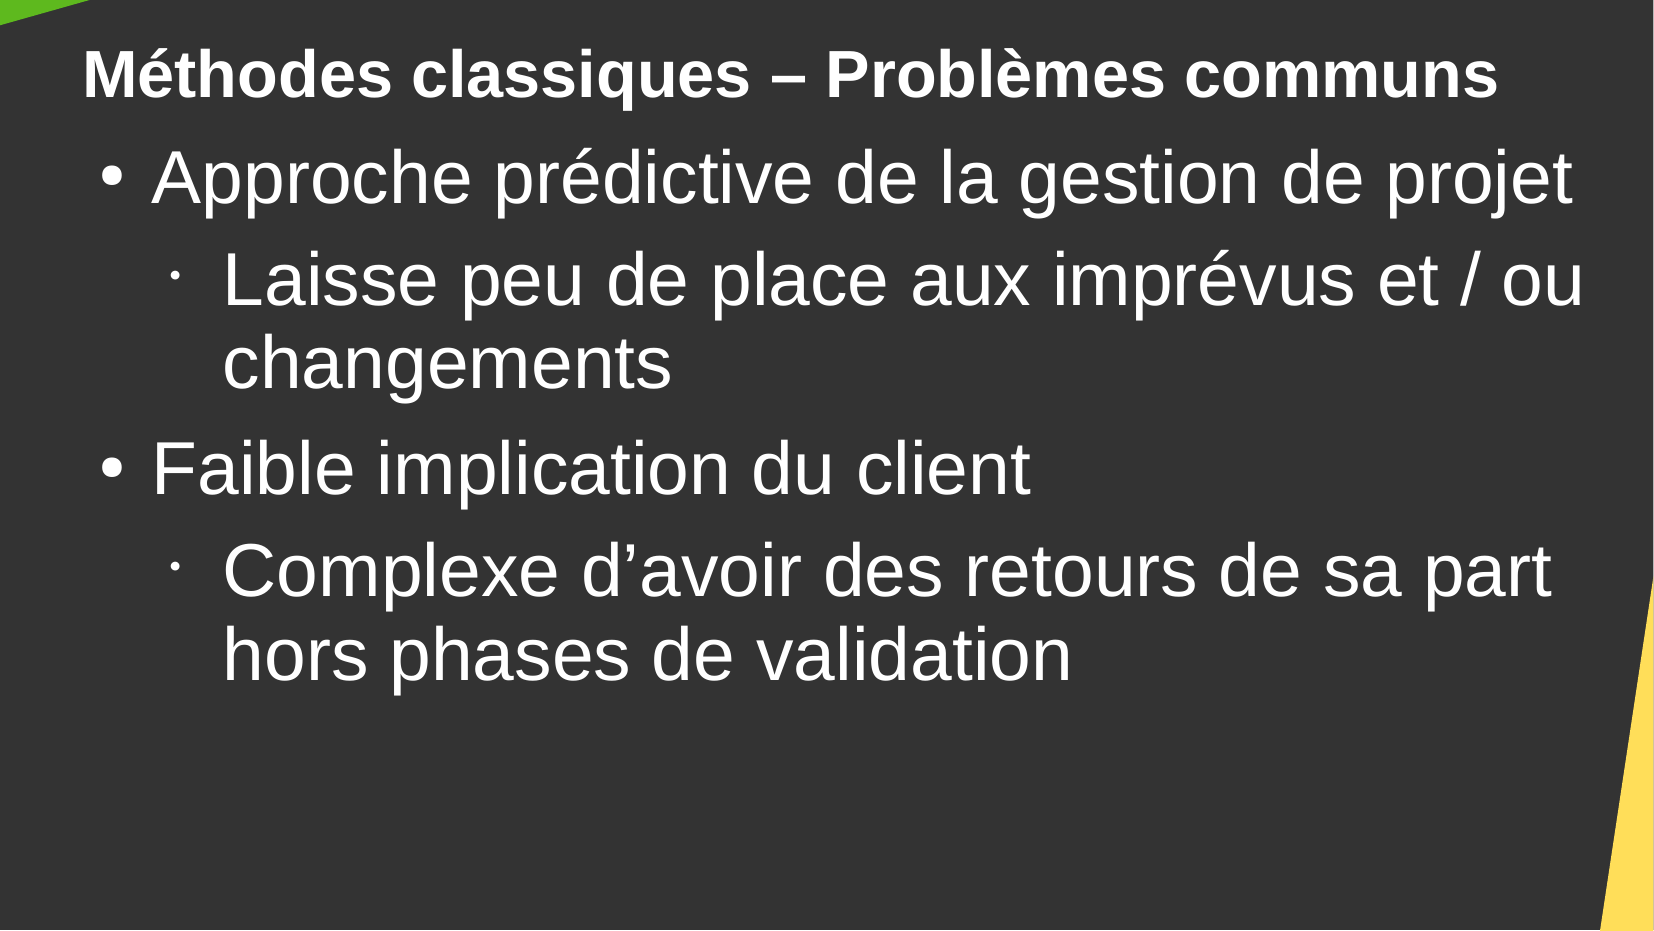

# Méthodes classiques – Problèmes communs
Approche prédictive de la gestion de projet
Laisse peu de place aux imprévus et / ou changements
Faible implication du client
Complexe d’avoir des retours de sa part hors phases de validation